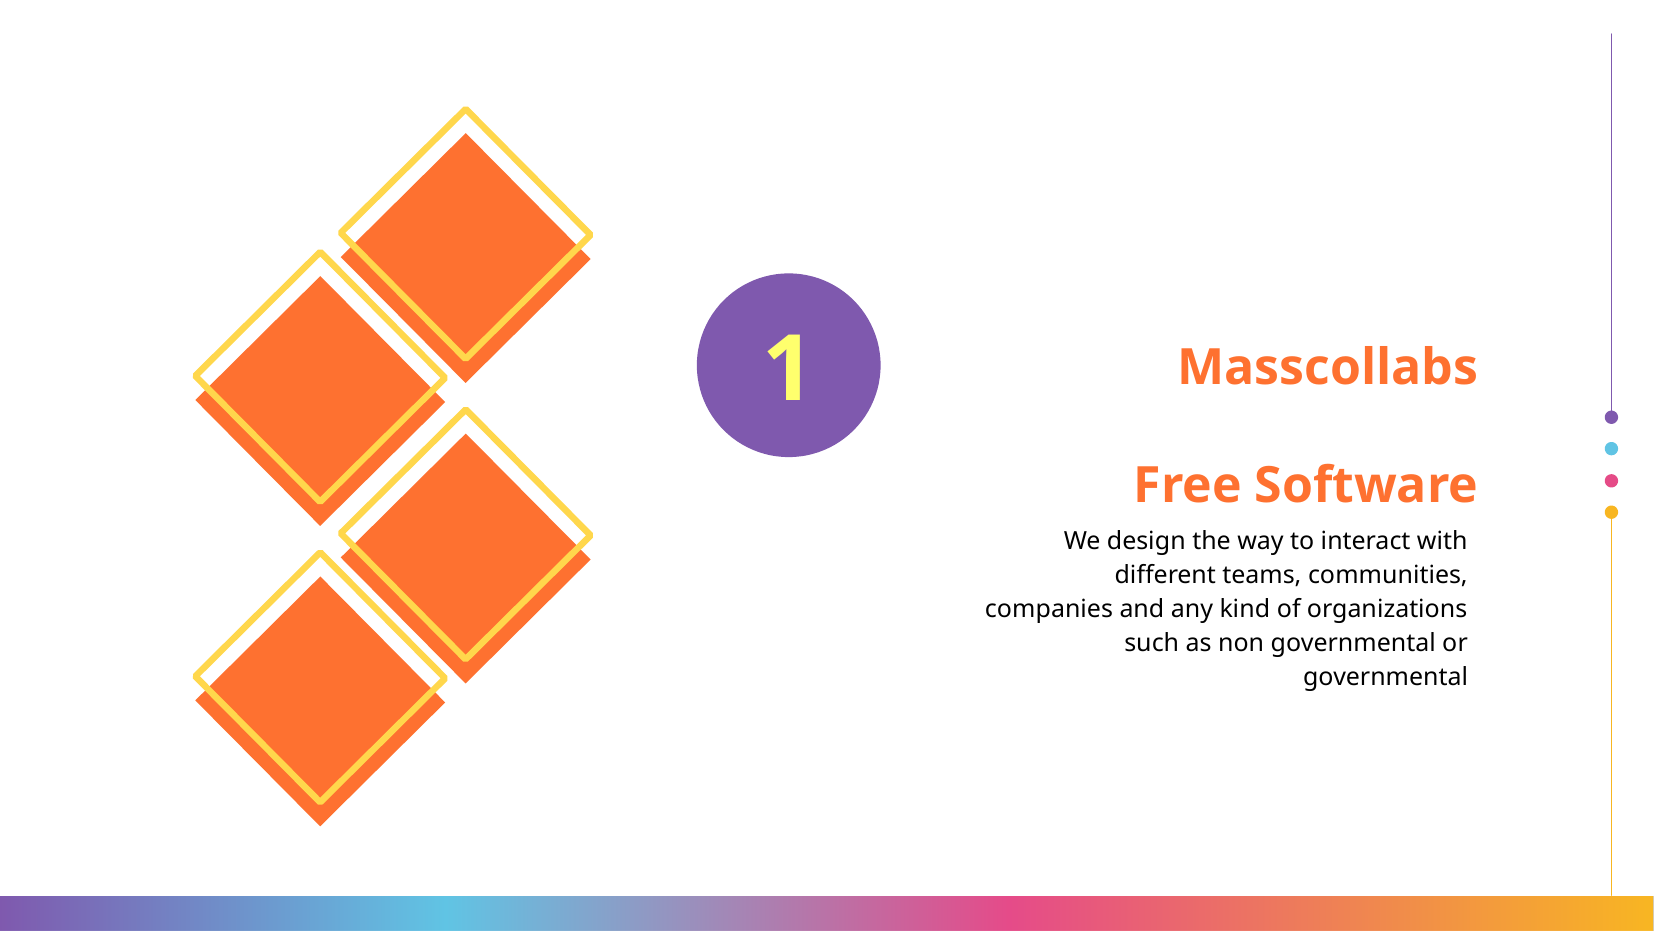

1
# Masscollabs
Free Software
We design the way to interact with different teams, communities, companies and any kind of organizations such as non governmental or governmental